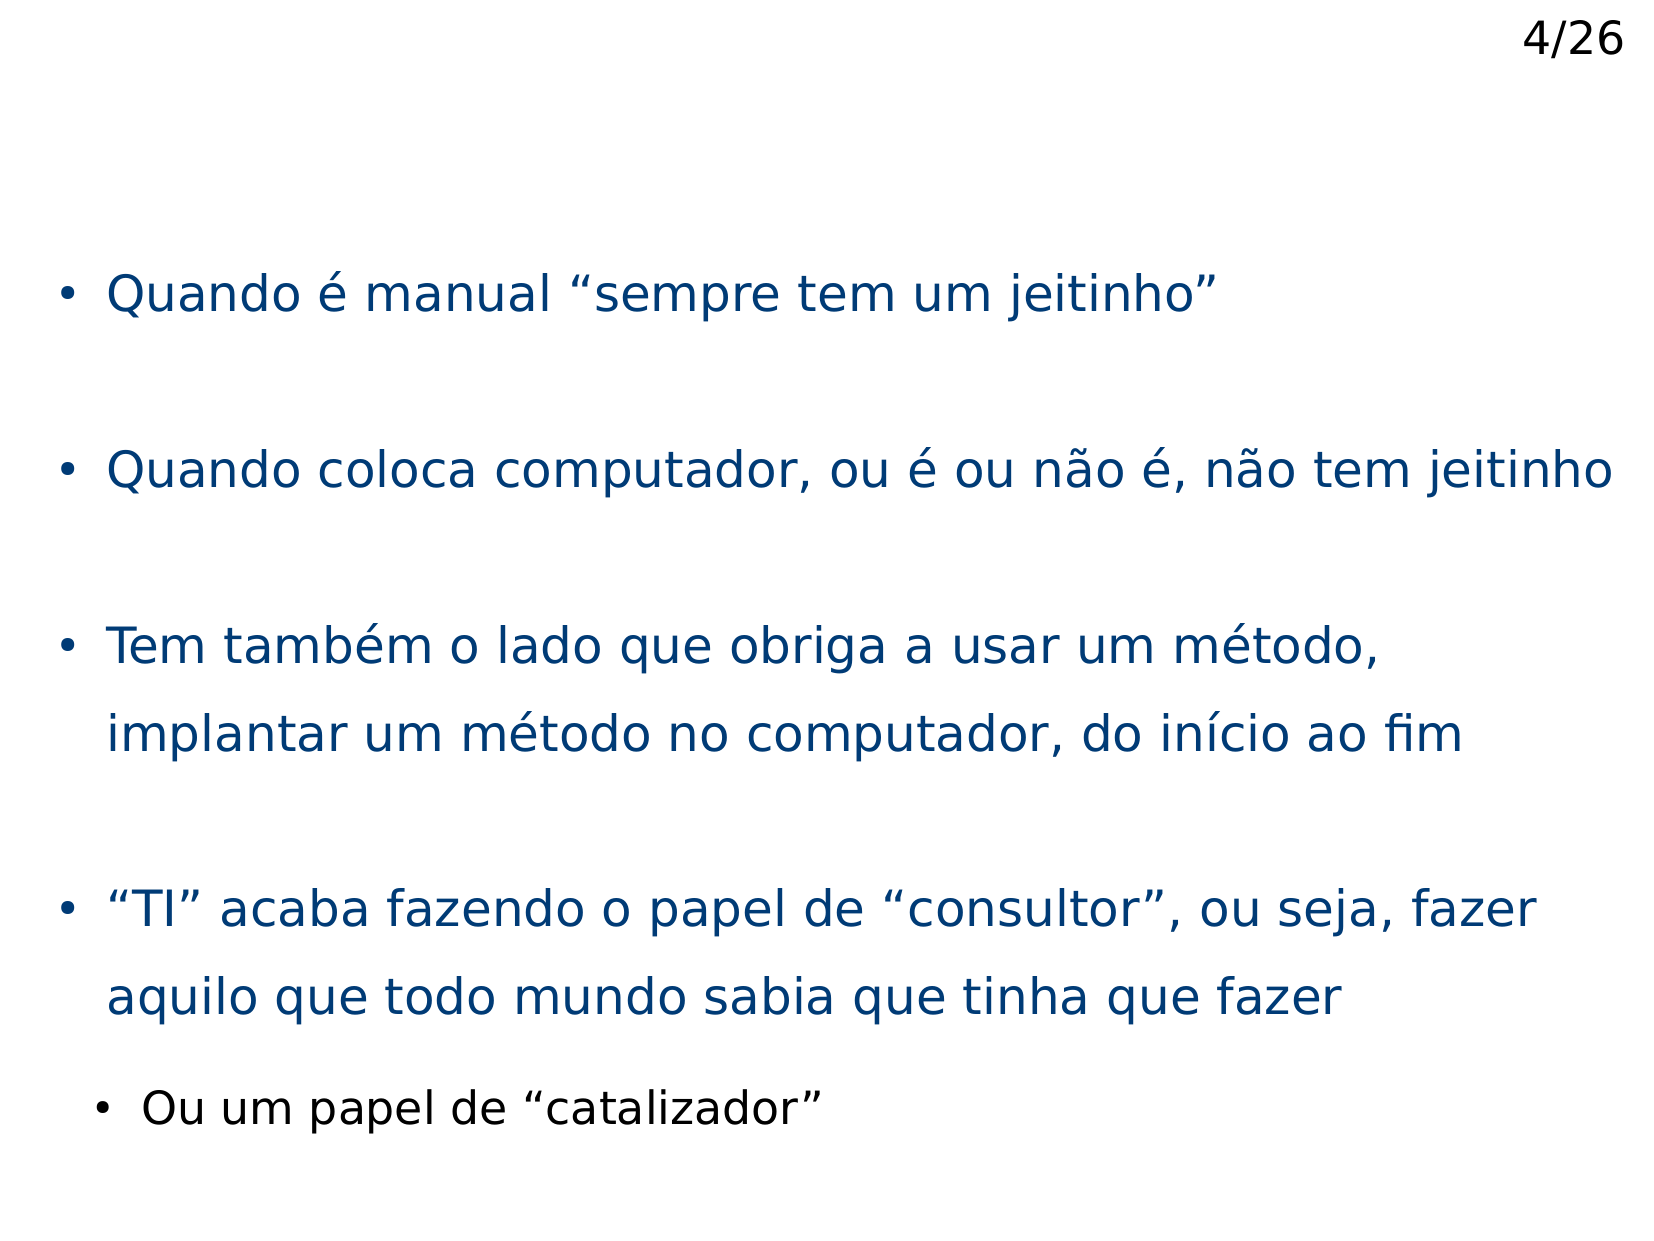

4
#
Quando é manual “sempre tem um jeitinho”
Quando coloca computador, ou é ou não é, não tem jeitinho
Tem também o lado que obriga a usar um método, implantar um método no computador, do início ao fim
“TI” acaba fazendo o papel de “consultor”, ou seja, fazer aquilo que todo mundo sabia que tinha que fazer
Ou um papel de “catalizador”